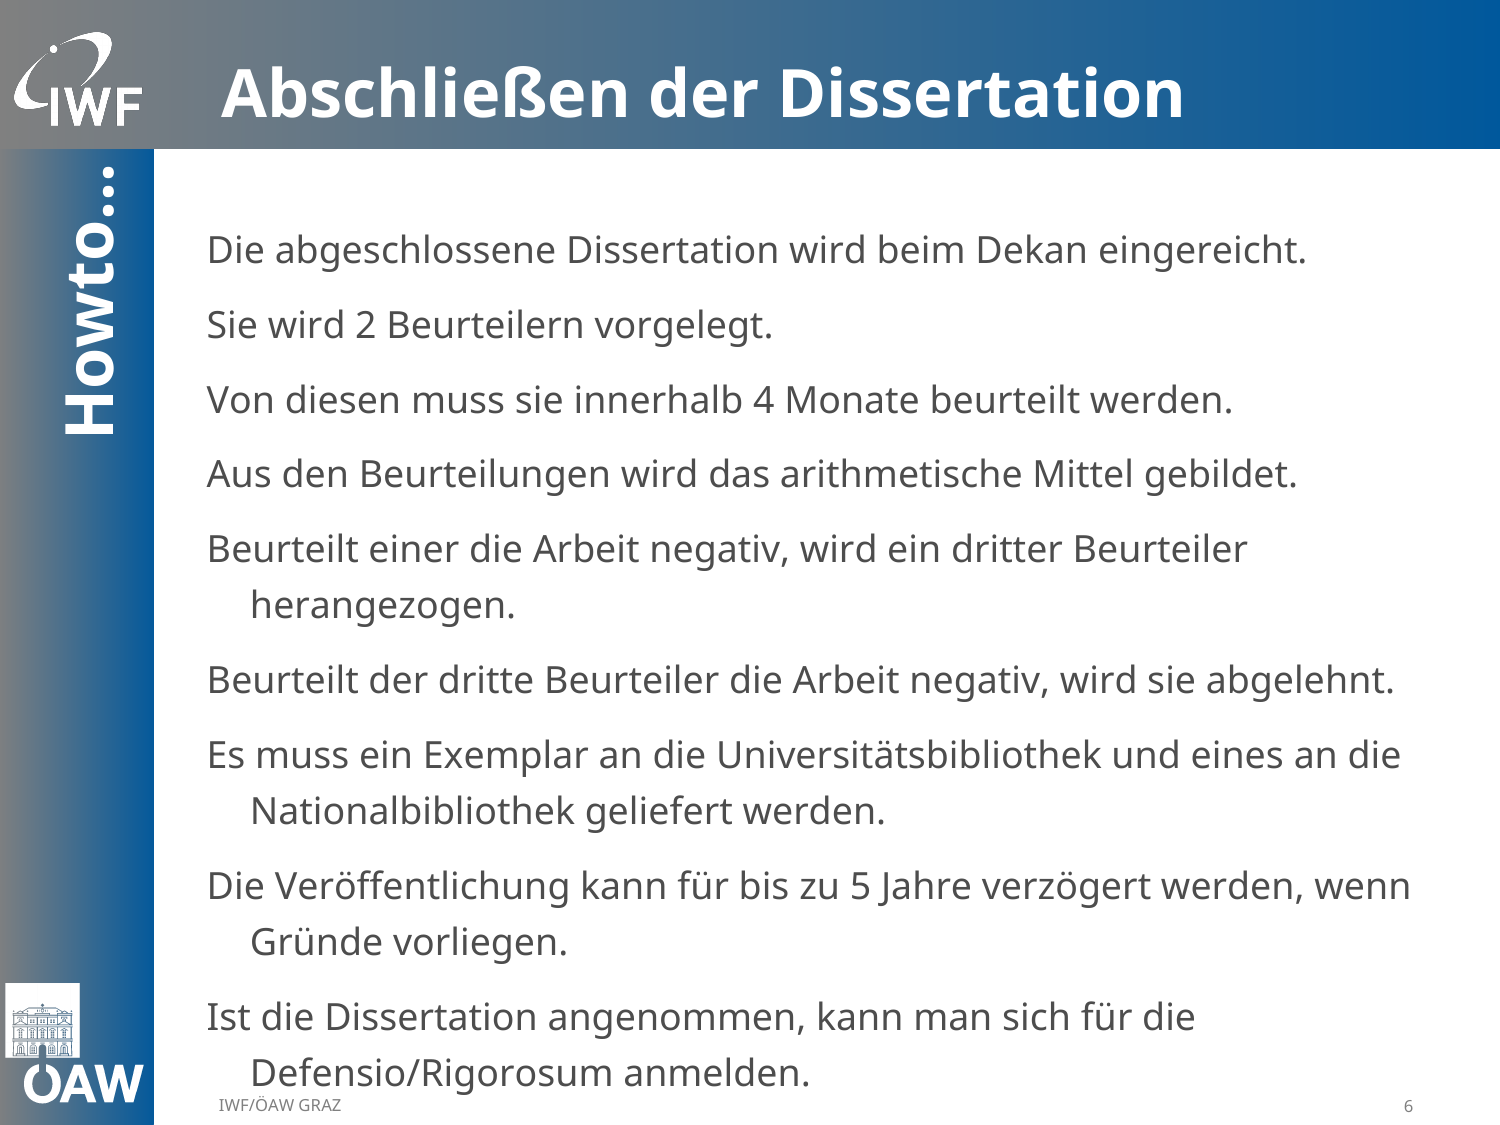

# Abschließen der Dissertation
Die abgeschlossene Dissertation wird beim Dekan eingereicht.
Sie wird 2 Beurteilern vorgelegt.
Von diesen muss sie innerhalb 4 Monate beurteilt werden.
Aus den Beurteilungen wird das arithmetische Mittel gebildet.
Beurteilt einer die Arbeit negativ, wird ein dritter Beurteiler herangezogen.
Beurteilt der dritte Beurteiler die Arbeit negativ, wird sie abgelehnt.
Es muss ein Exemplar an die Universitätsbibliothek und eines an die Nationalbibliothek geliefert werden.
Die Veröffentlichung kann für bis zu 5 Jahre verzögert werden, wenn Gründe vorliegen.
Ist die Dissertation angenommen, kann man sich für die Defensio/Rigorosum anmelden.
Howto...
IWF/ÖAW GRAZ
6